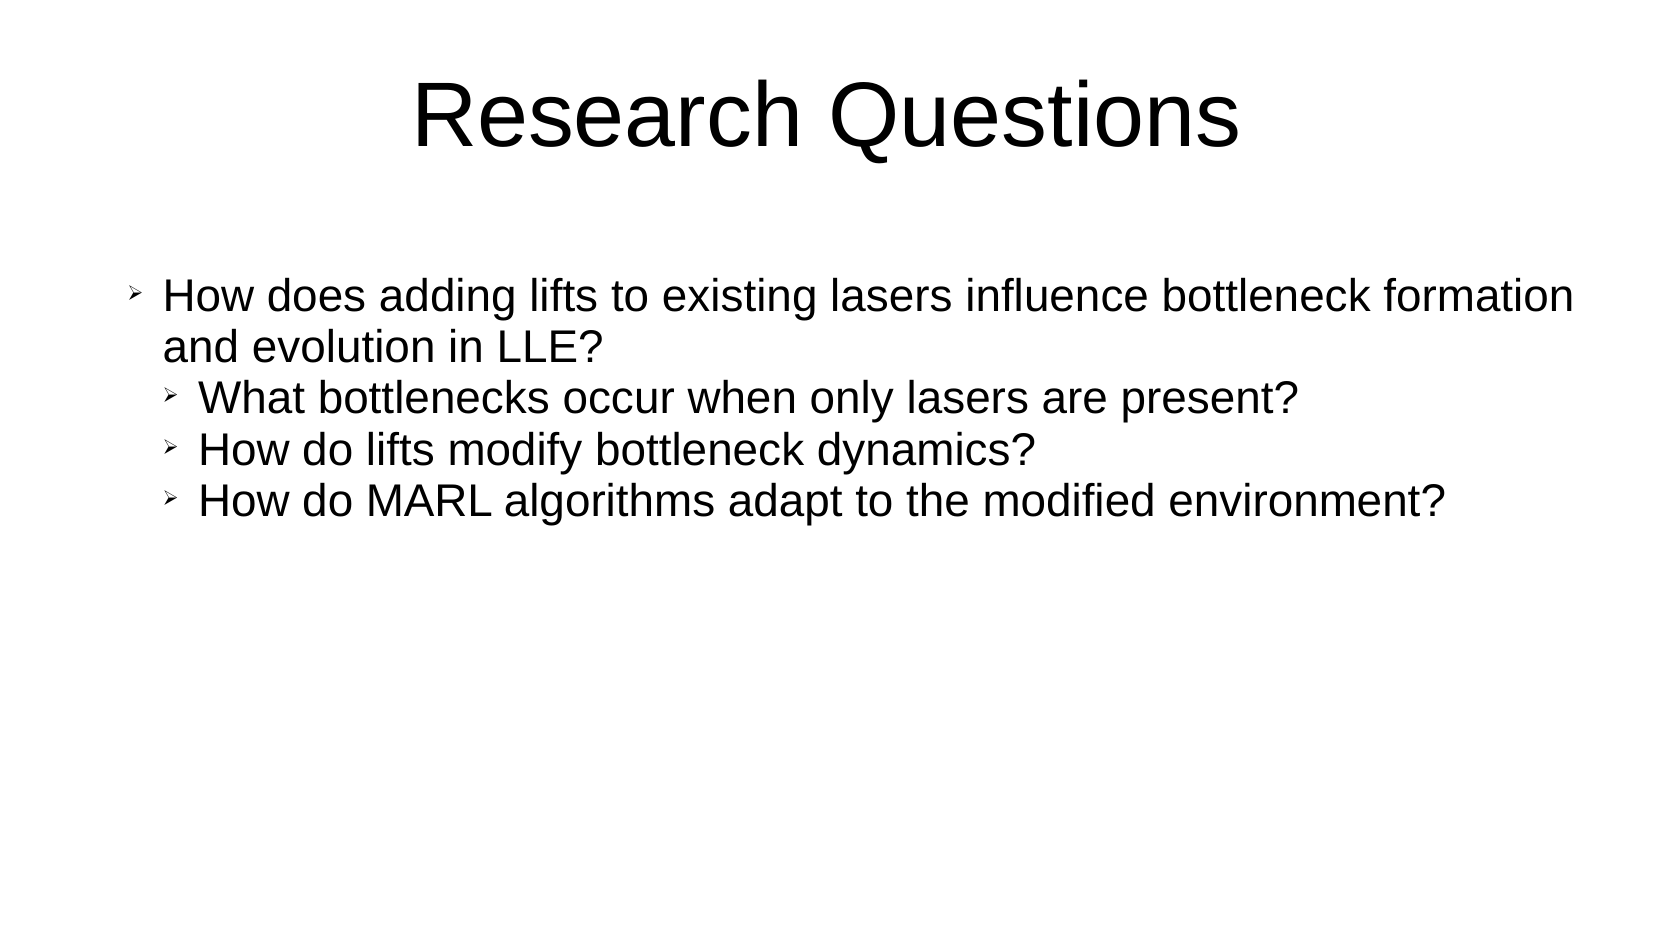

# Research Questions
How does adding lifts to existing lasers influence bottleneck formation and evolution in LLE?
What bottlenecks occur when only lasers are present?
How do lifts modify bottleneck dynamics?
How do MARL algorithms adapt to the modified environment?